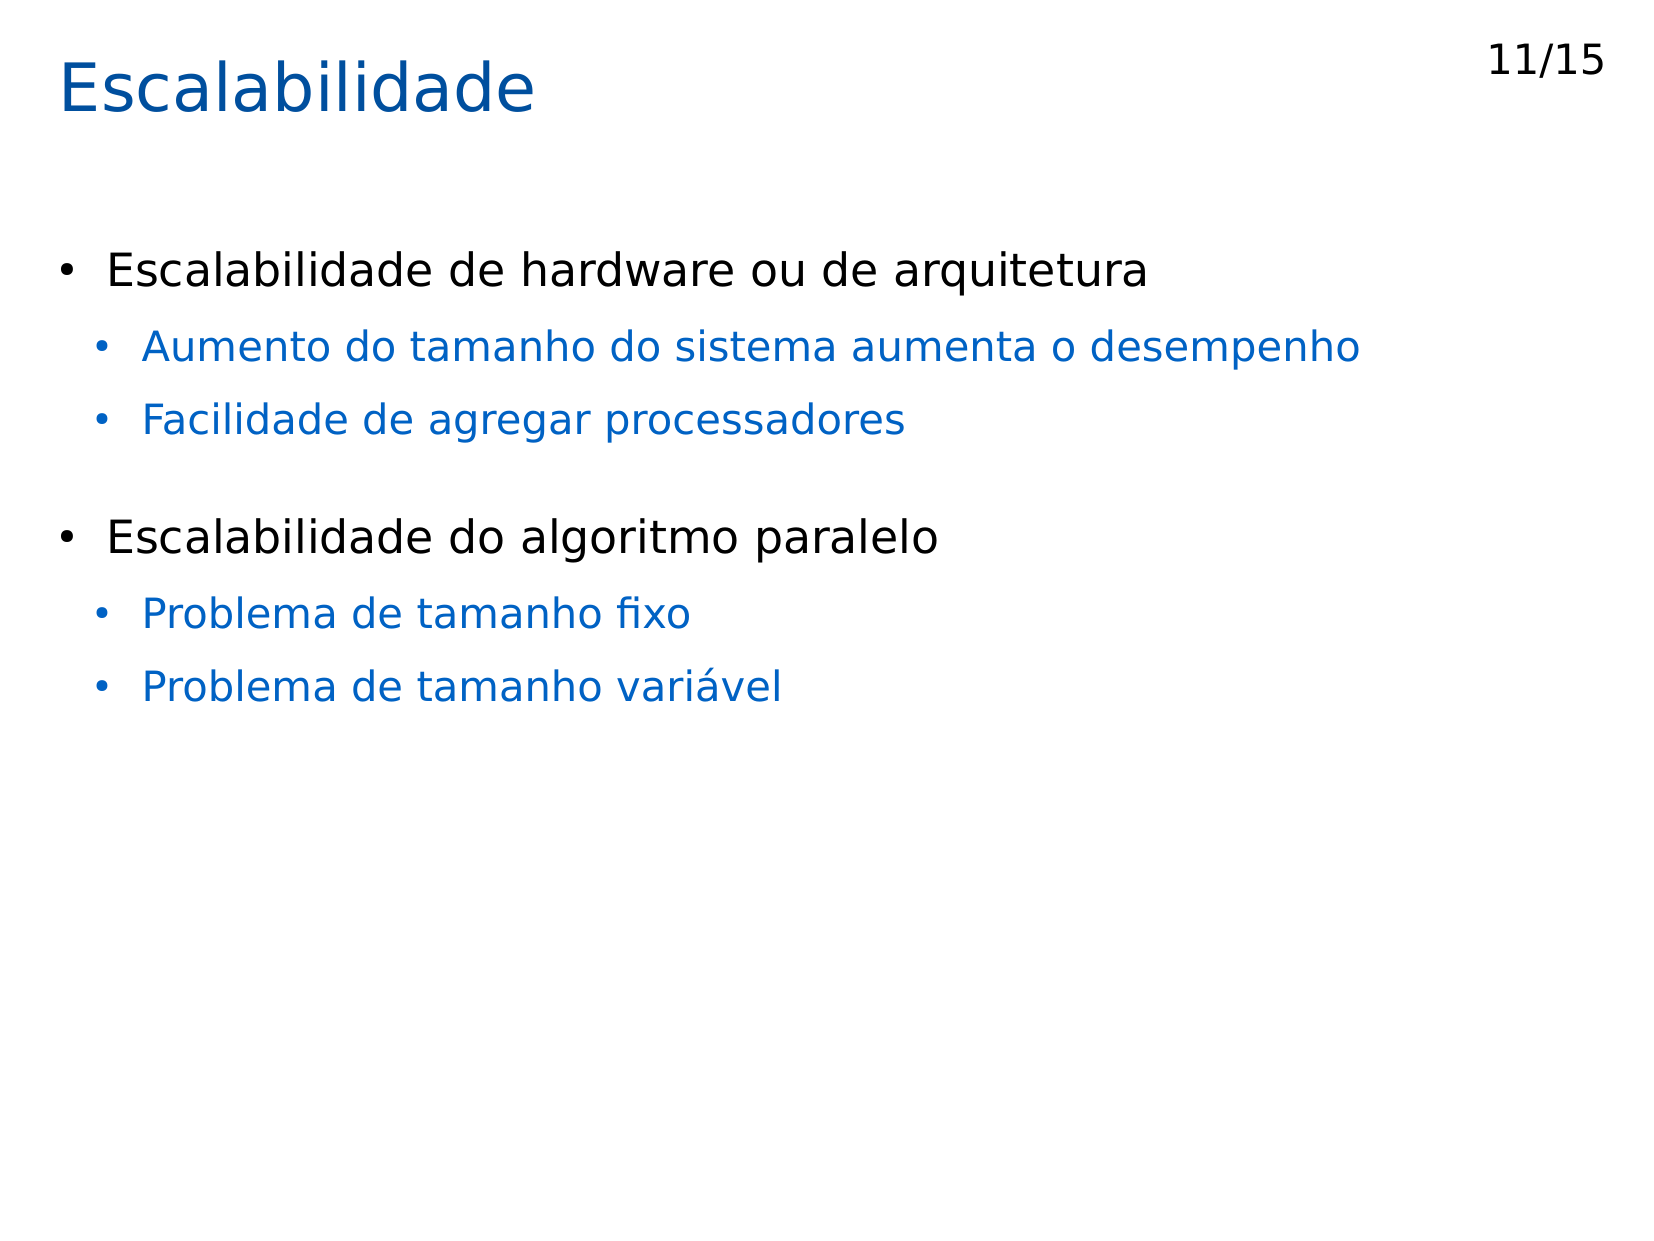

# Escalabilidade
11
Escalabilidade de hardware ou de arquitetura
Aumento do tamanho do sistema aumenta o desempenho
Facilidade de agregar processadores
Escalabilidade do algoritmo paralelo
Problema de tamanho fixo
Problema de tamanho variável